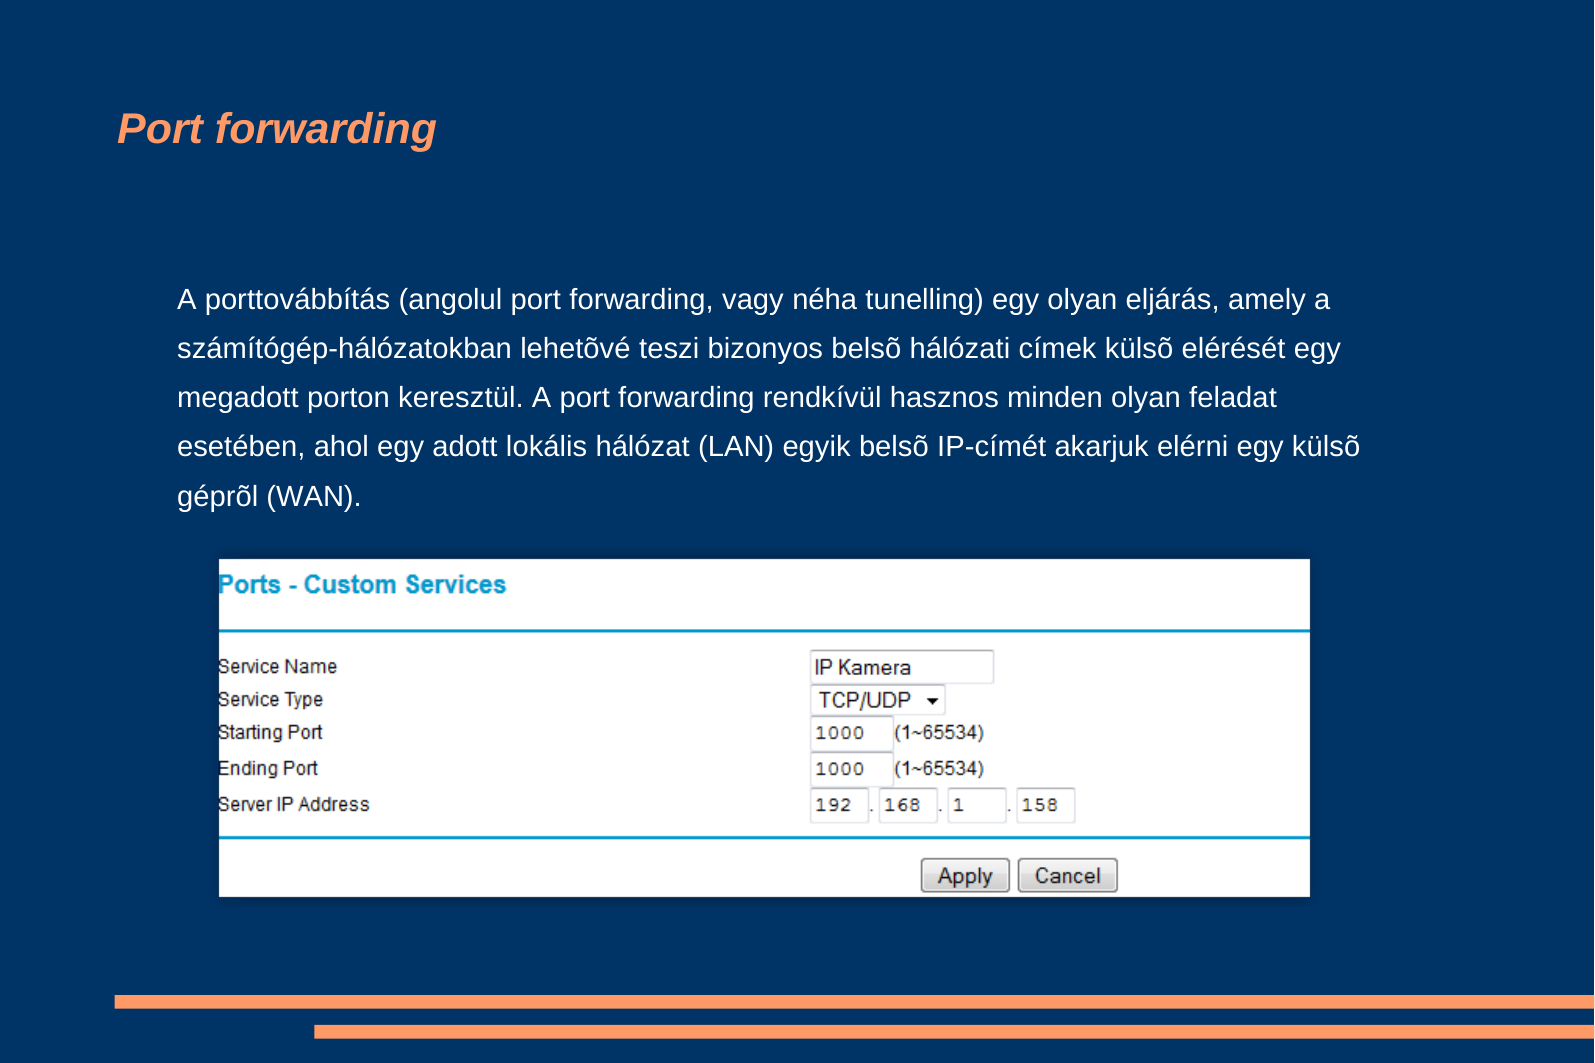

# Port forwarding
A porttovábbítás (angolul port forwarding, vagy néha tunelling) egy olyan eljárás, amely a számítógép-hálózatokban lehetõvé teszi bizonyos belsõ hálózati címek külsõ elérését egy megadott porton keresztül. A port forwarding rendkívül hasznos minden olyan feladat esetében, ahol egy adott lokális hálózat (LAN) egyik belsõ IP-címét akarjuk elérni egy külsõ géprõl (WAN).